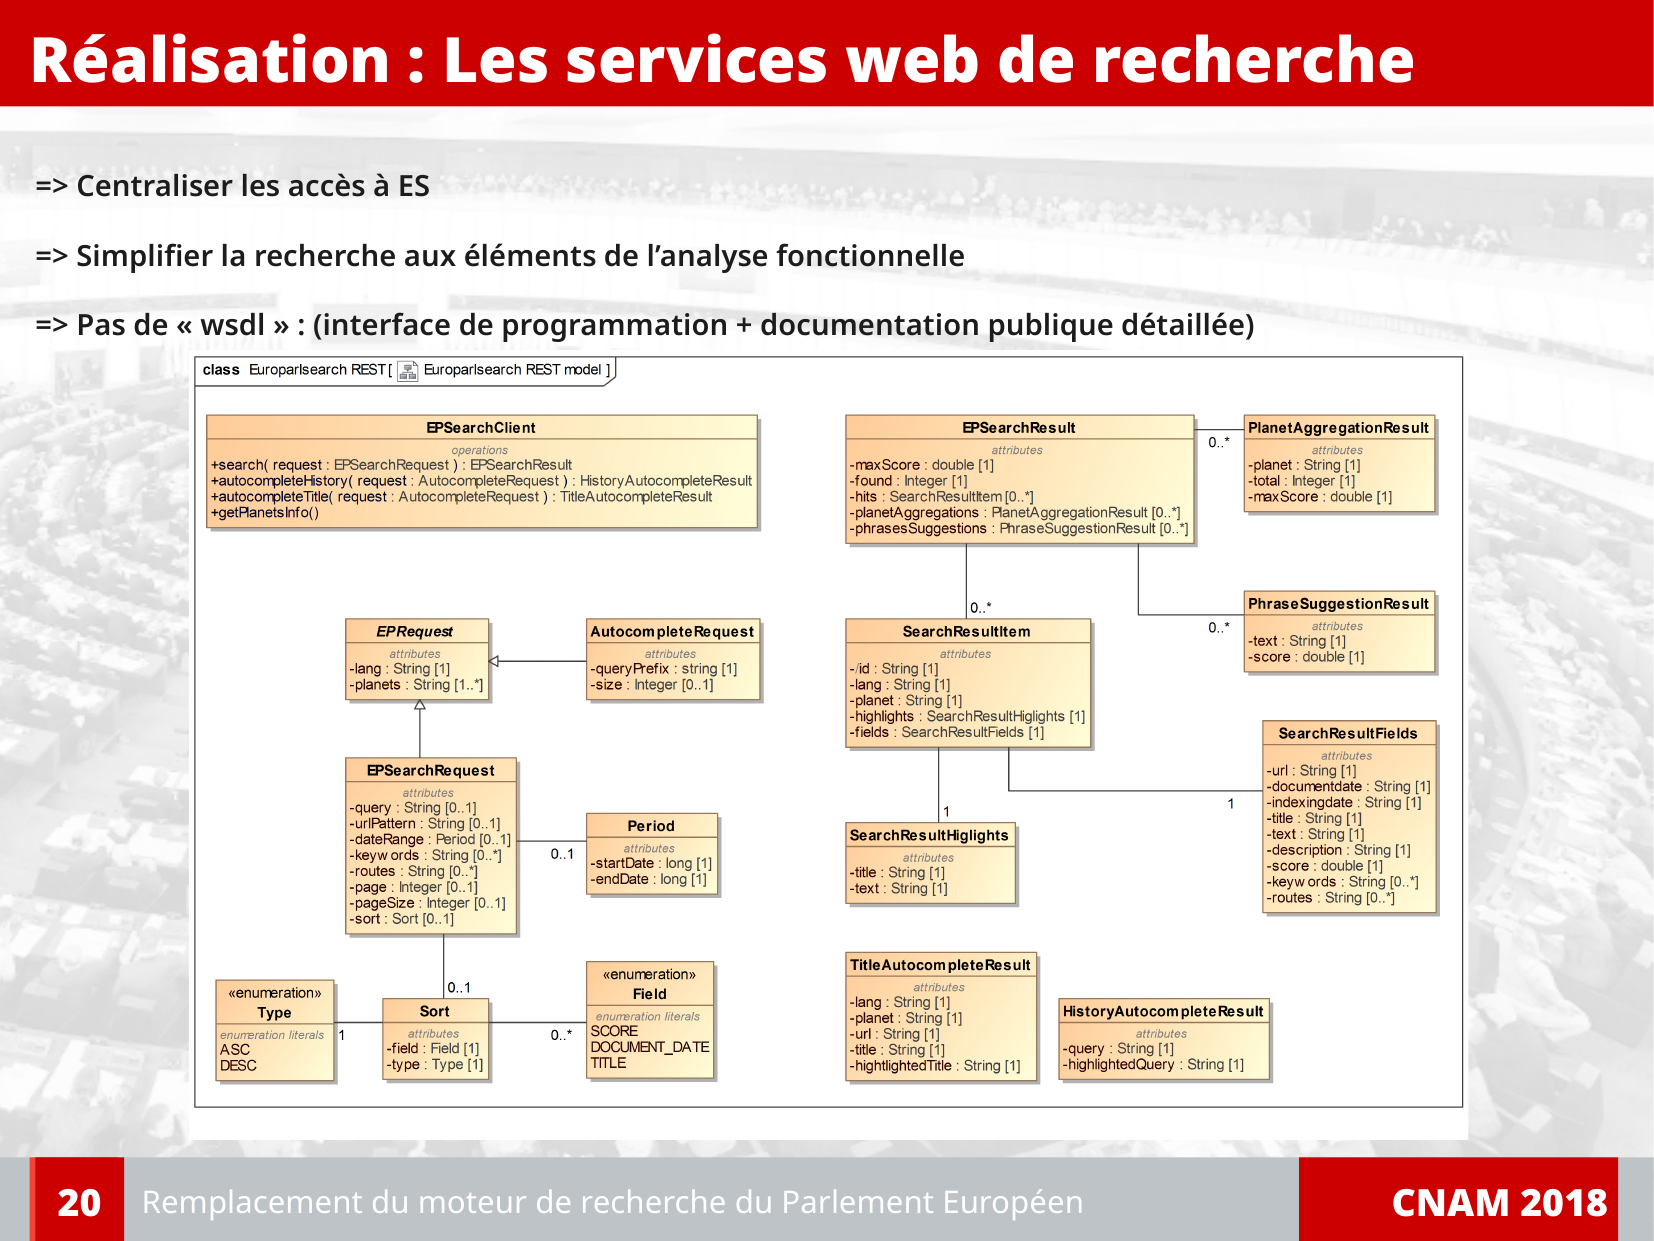

# Réalisation : Les services web de recherche
=> Centraliser les accès à ES
=> Simplifier la recherche aux éléments de l’analyse fonctionnelle
=> Pas de « wsdl » : (interface de programmation + documentation publique détaillée)
20
Remplacement du moteur de recherche du Parlement Européen